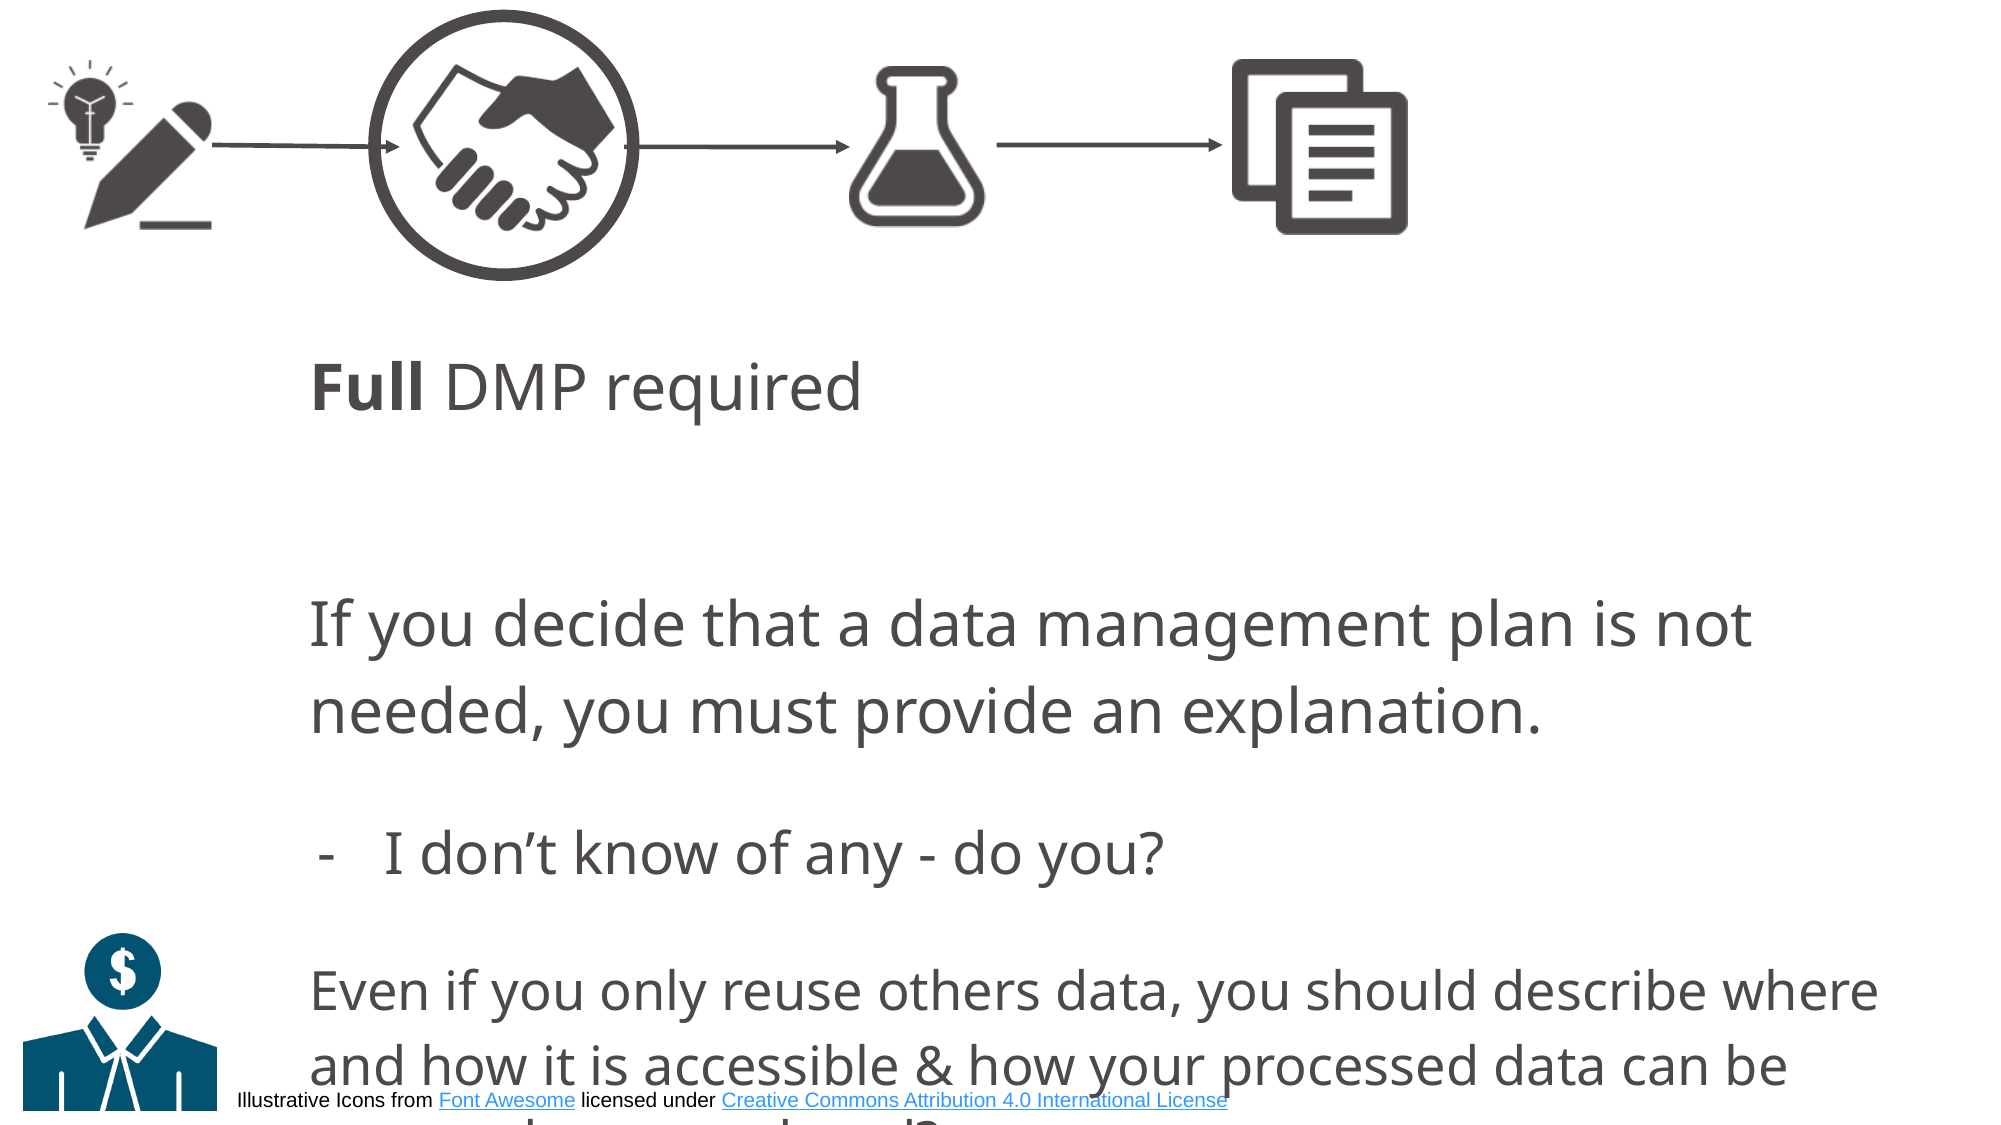

Full DMP required
If you decide that a data management plan is not needed, you must provide an explanation.
I don’t know of any - do you?
Even if you only reuse others data, you should describe where and how it is accessible & how your processed data can be accessed or reproduced?
Illustrative Icons from Font Awesome licensed under Creative Commons Attribution 4.0 International License